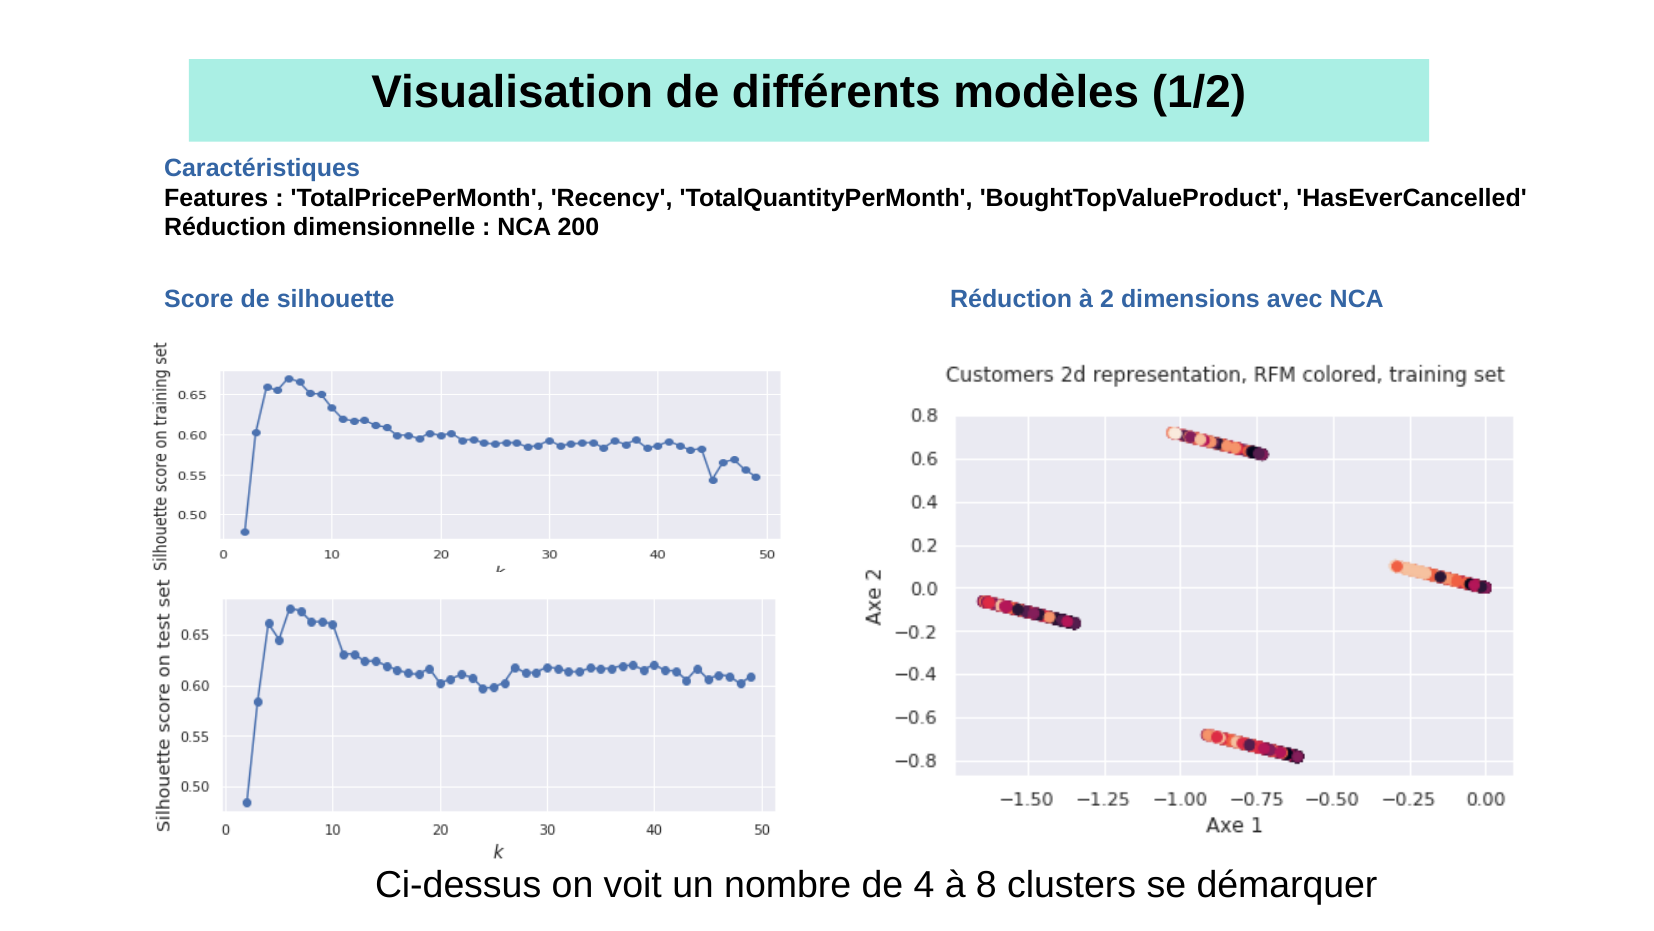

Visualisation de différents modèles (1/2)
Caractéristiques
Features : 'TotalPricePerMonth', 'Recency', 'TotalQuantityPerMonth', 'BoughtTopValueProduct', 'HasEverCancelled'
Réduction dimensionnelle : NCA 200
Score de silhouette
Réduction à 2 dimensions avec NCA
Ci-dessus on voit un nombre de 4 à 8 clusters se démarquer